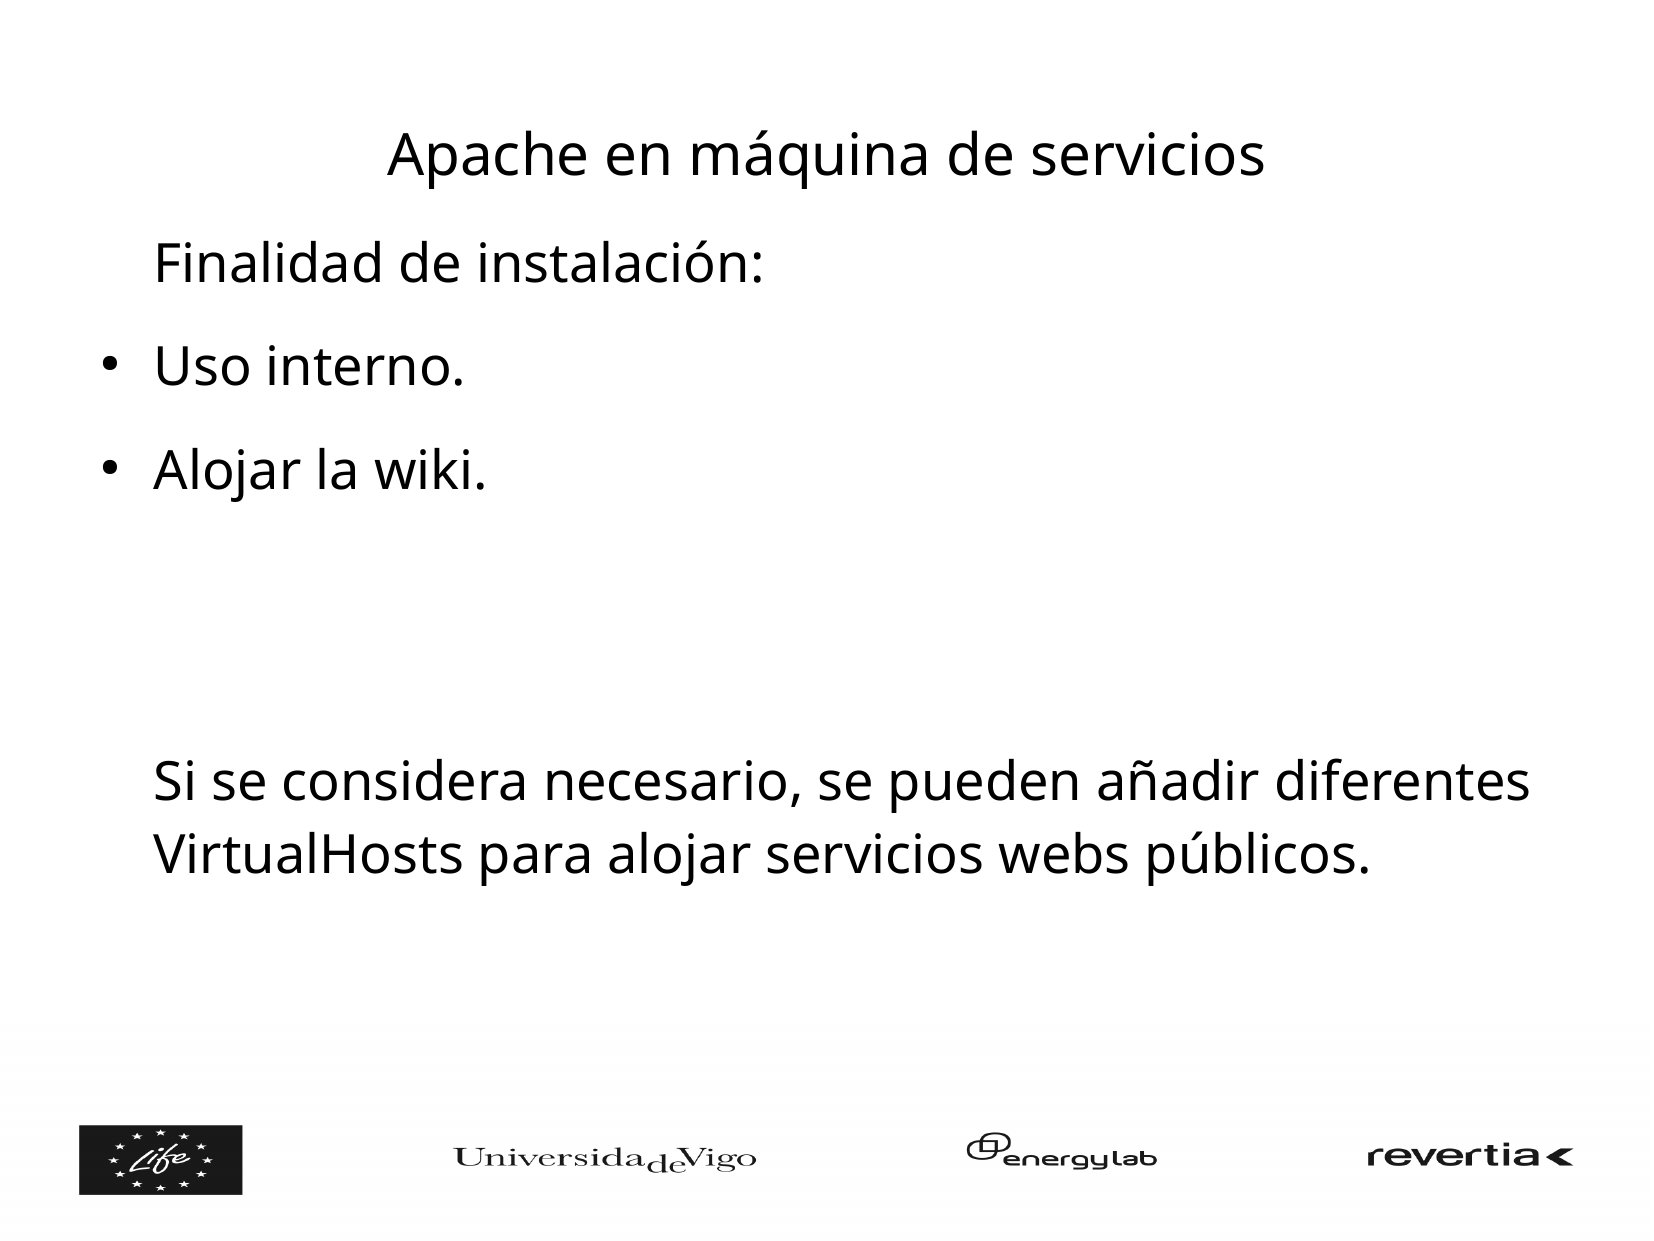

# Apache en máquina de servicios
Finalidad de instalación:
Uso interno.
Alojar la wiki.
Si se considera necesario, se pueden añadir diferentes VirtualHosts para alojar servicios webs públicos.